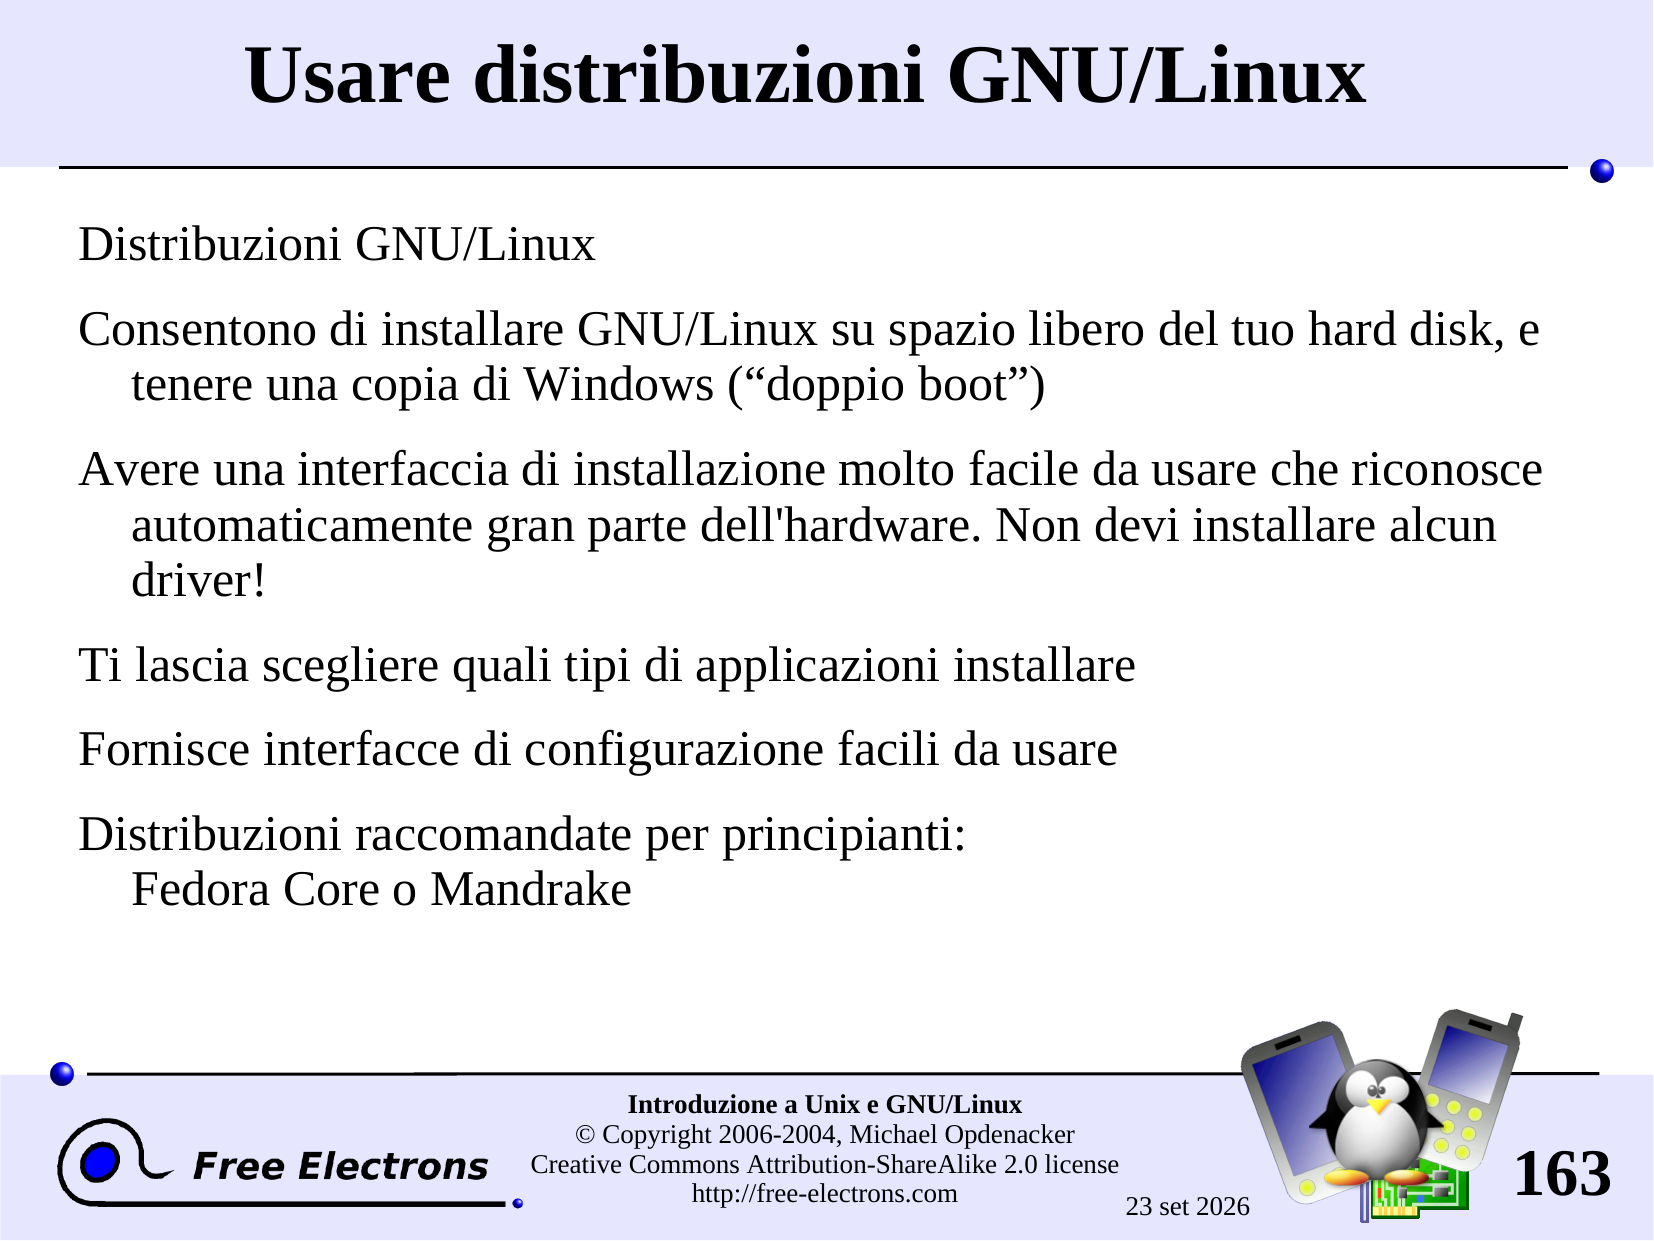

# Usare distribuzioni GNU/Linux
Distribuzioni GNU/Linux
Consentono di installare GNU/Linux su spazio libero del tuo hard disk, e tenere una copia di Windows (“doppio boot”)
Avere una interfaccia di installazione molto facile da usare che riconosce automaticamente gran parte dell'hardware. Non devi installare alcun driver!
Ti lascia scegliere quali tipi di applicazioni installare
Fornisce interfacce di configurazione facili da usare
Distribuzioni raccomandate per principianti:
Fedora Core o Mandrake